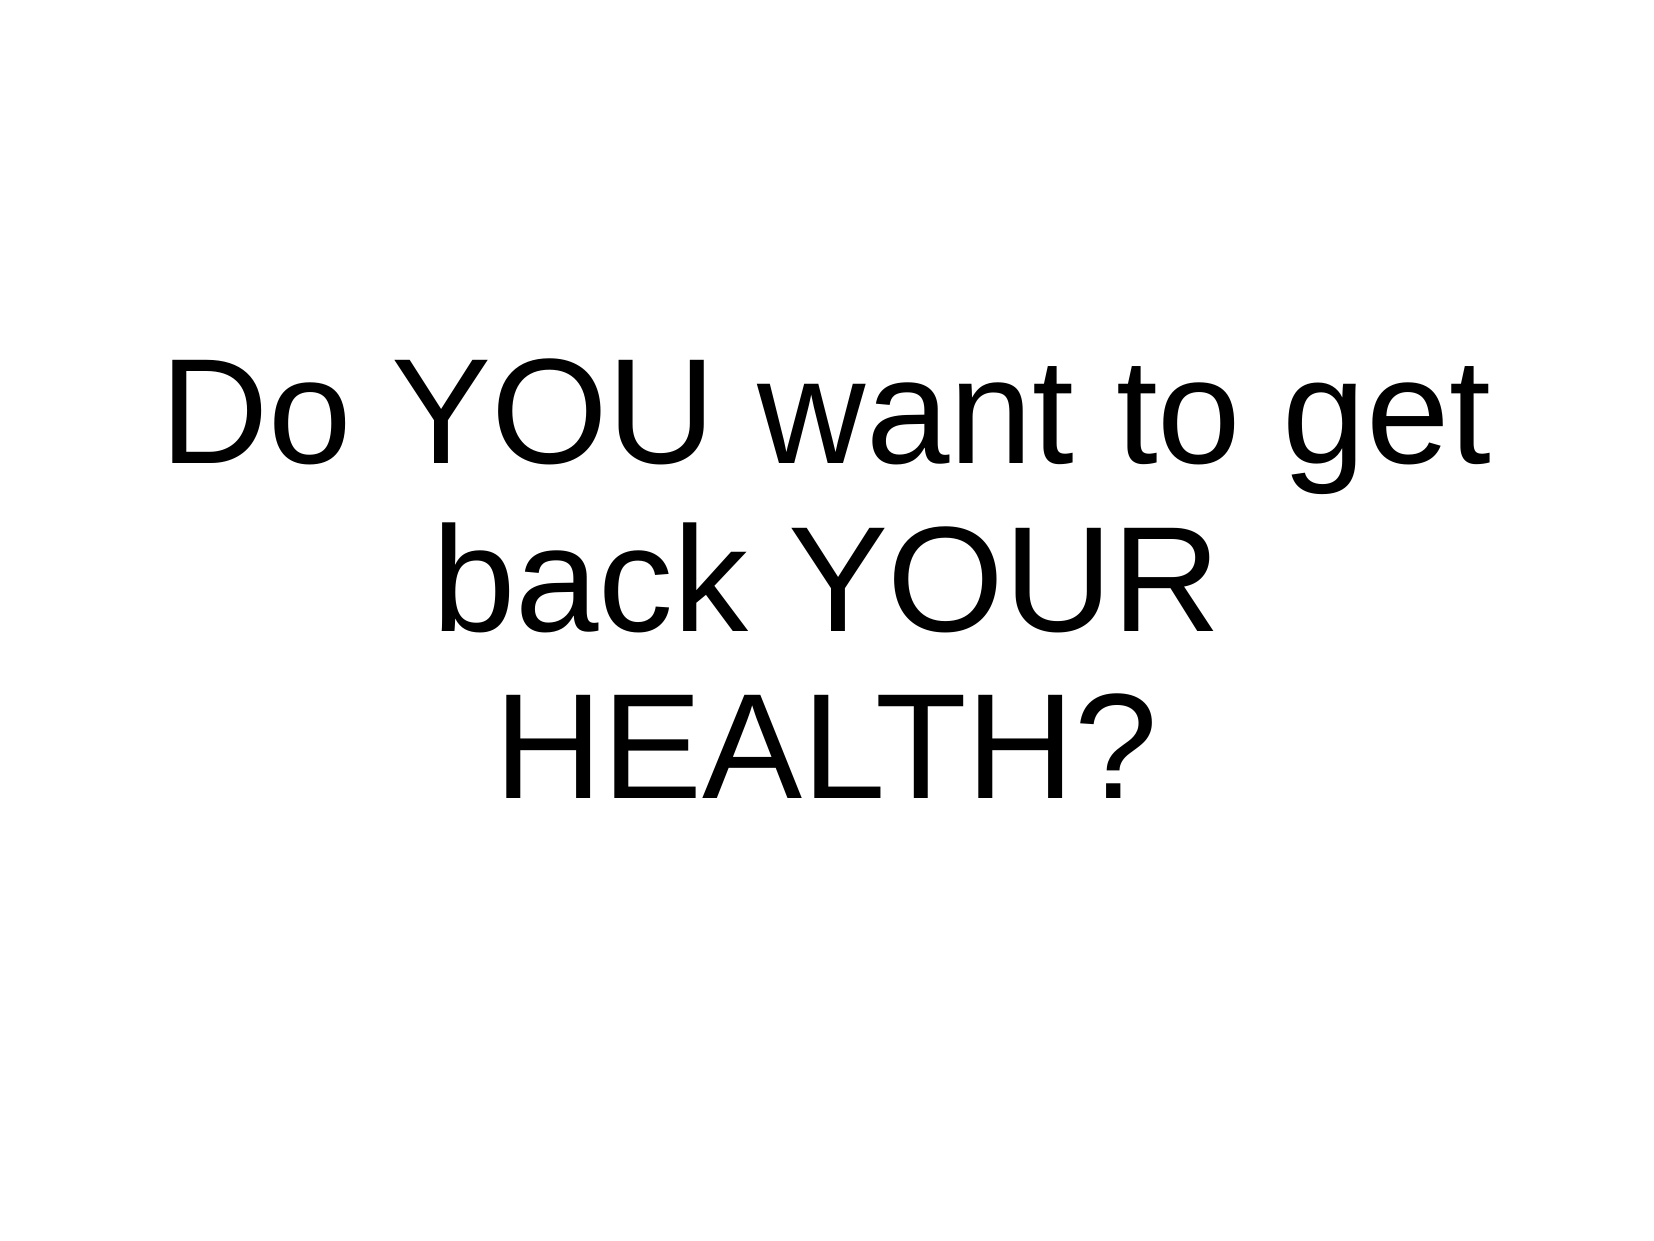

# Do YOU want to get back YOUR HEALTH?